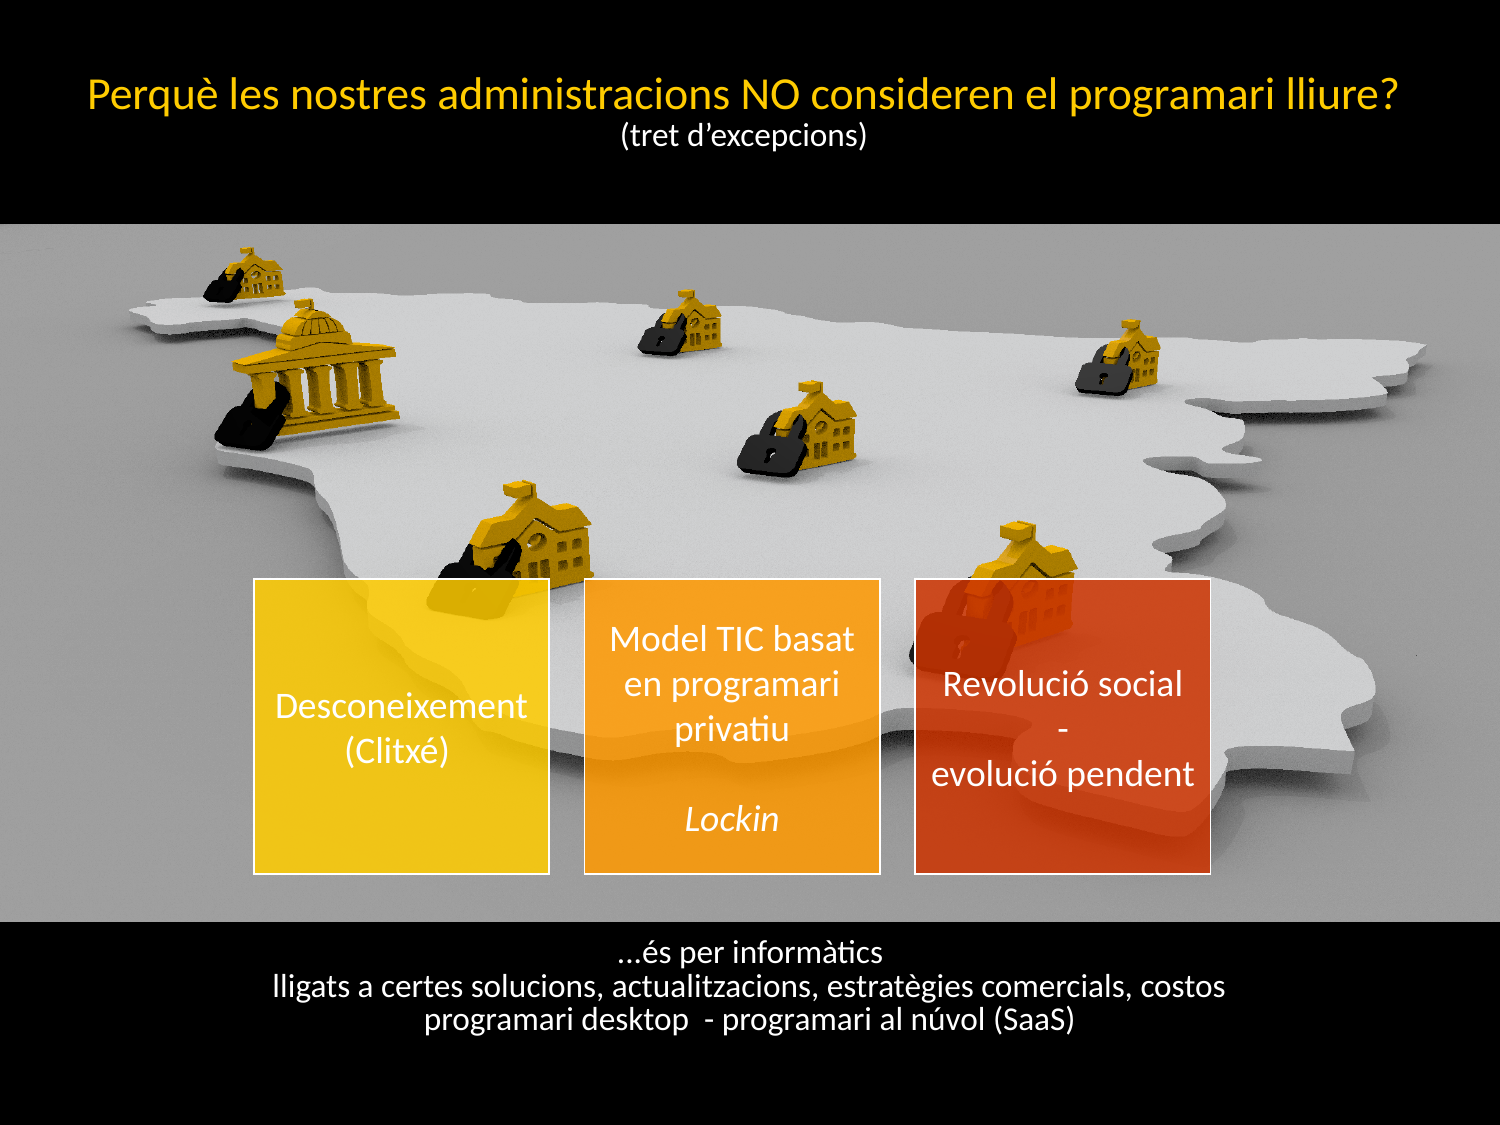

Perquè les nostres administracions NO consideren el programari lliure?
(tret d’excepcions)
Desconeixement (Clitxé)
Model TIC basat en programari privatiu
Lockin
Revolució social
-
evolució pendent
...és per informàtics
lligats a certes solucions, actualitzacions, estratègies comercials, costos
programari desktop - programari al núvol (SaaS)